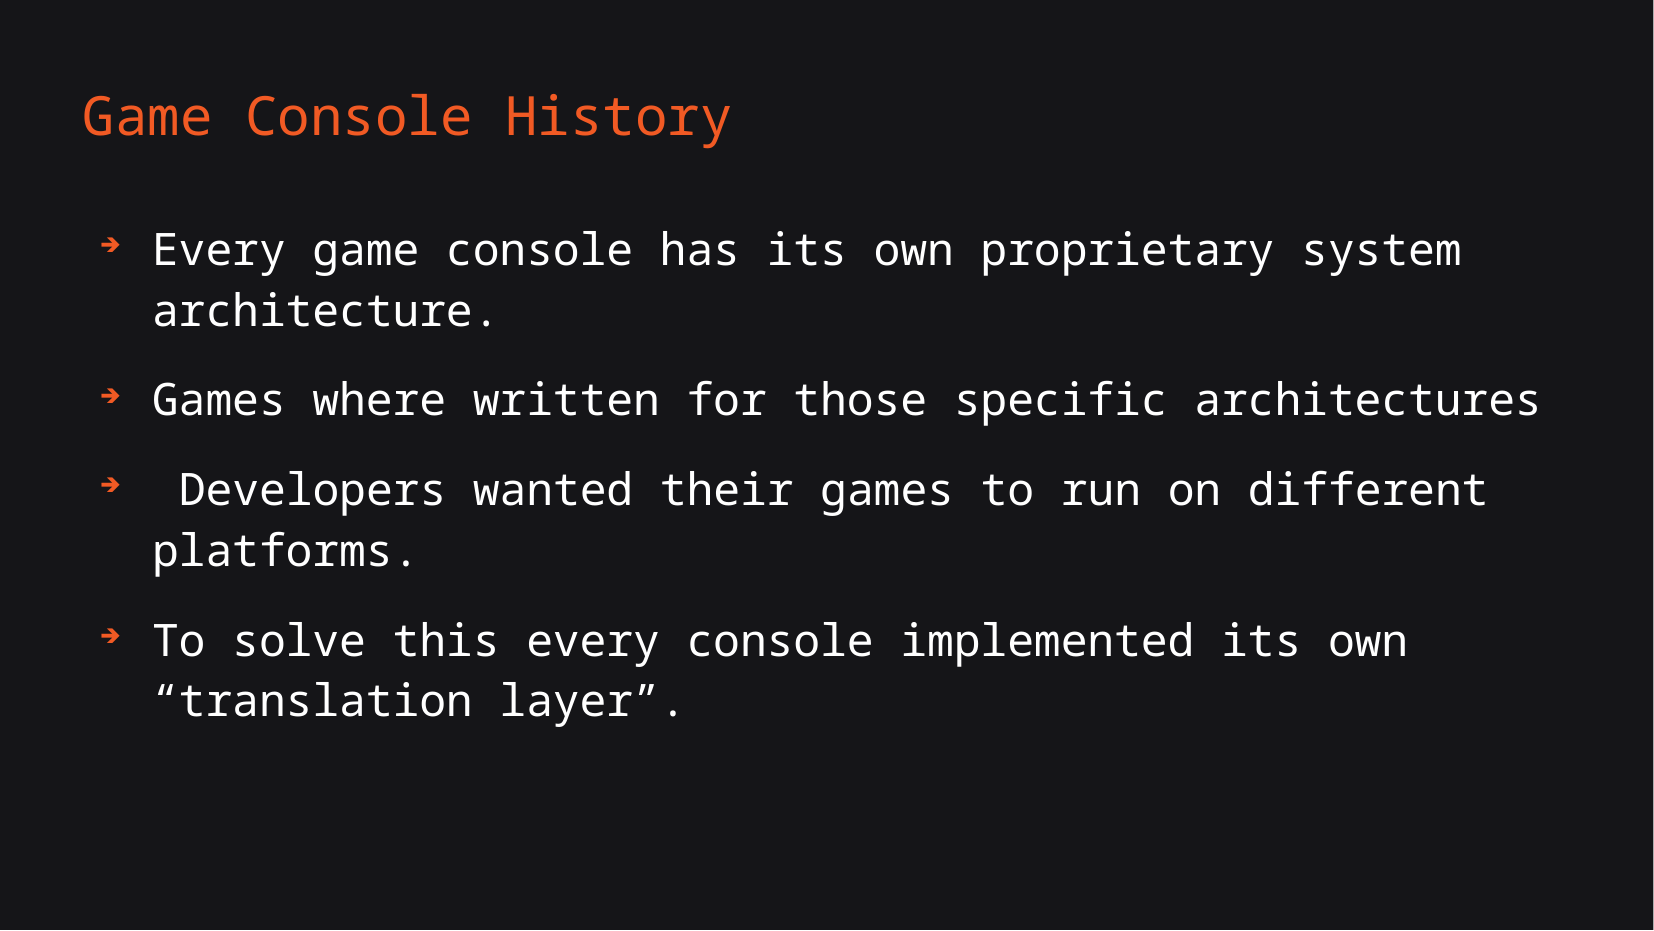

# Game Console History
Every game console has its own proprietary system architecture.
Games where written for those specific architectures
 Developers wanted their games to run on different platforms.
To solve this every console implemented its own “translation layer”.